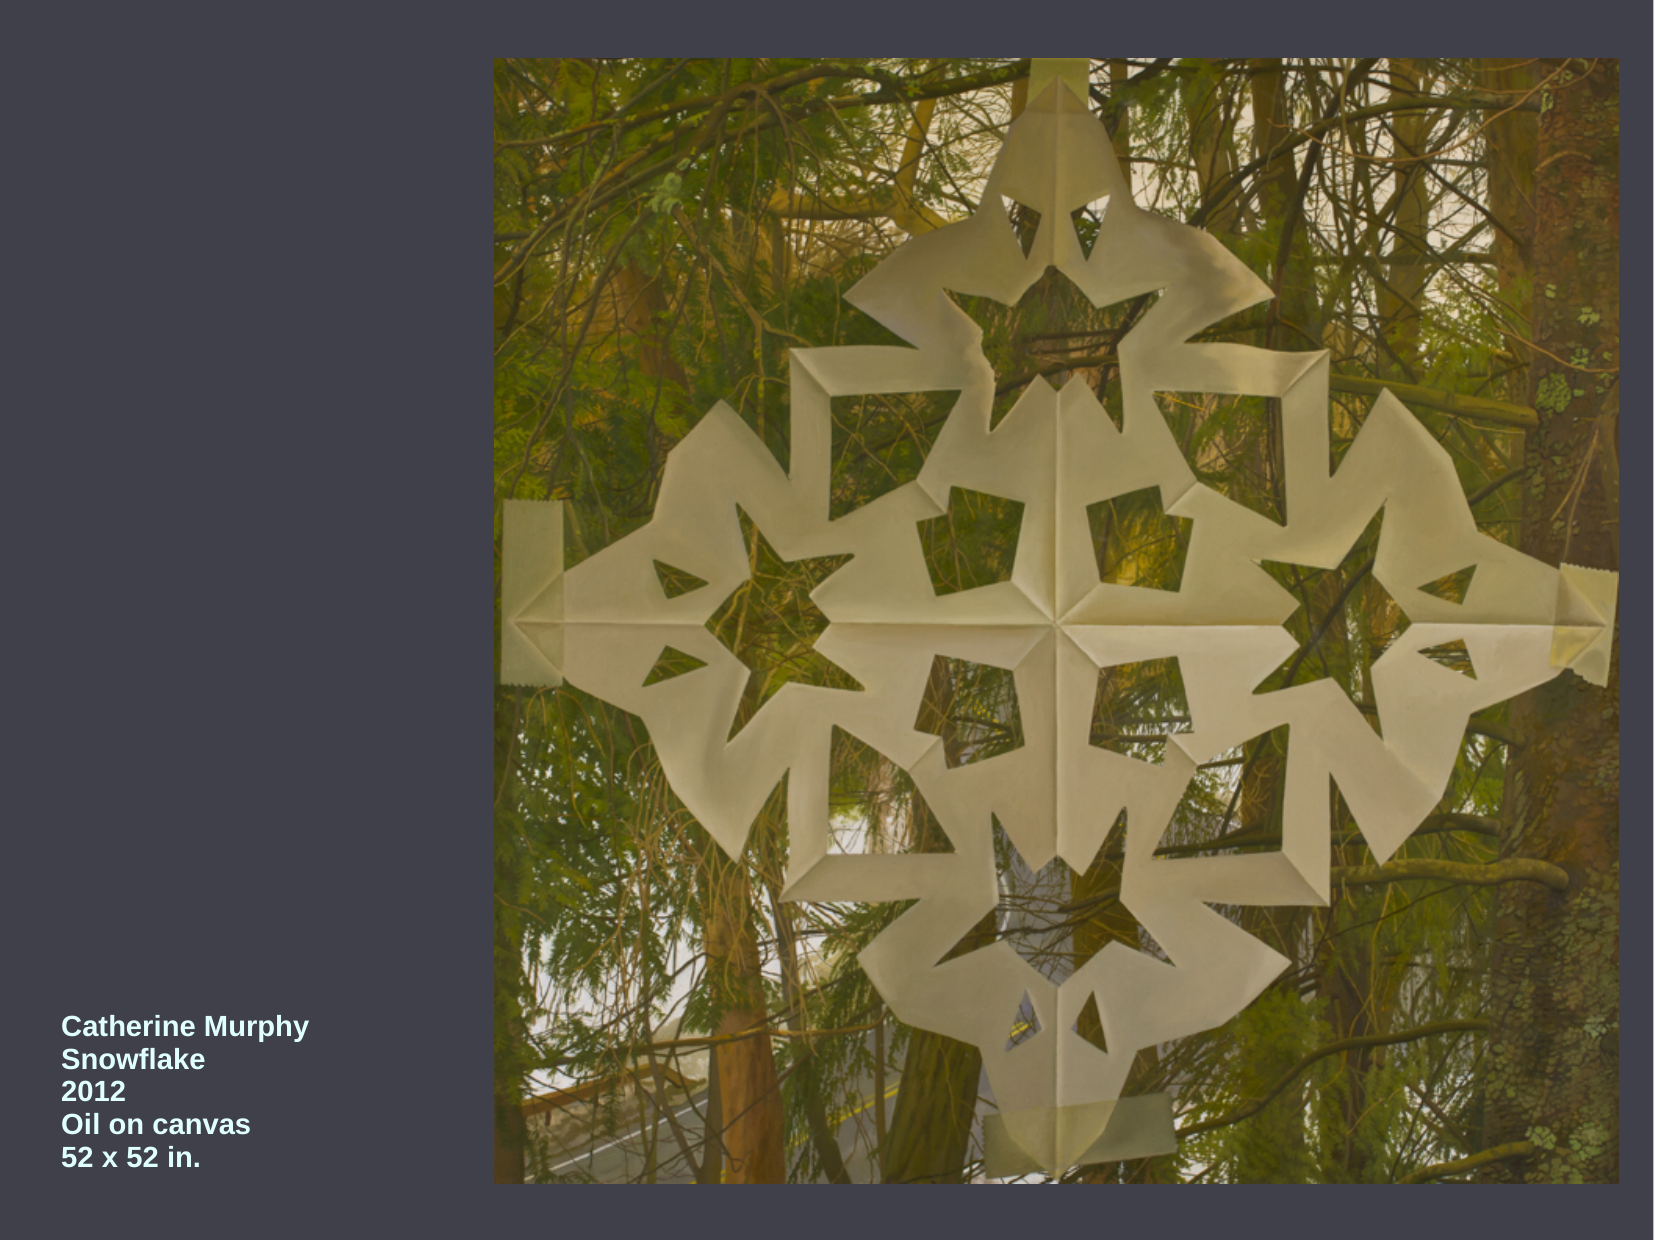

#
Catherine Murphy
Snowflake
2012
Oil on canvas
52 x 52 in.